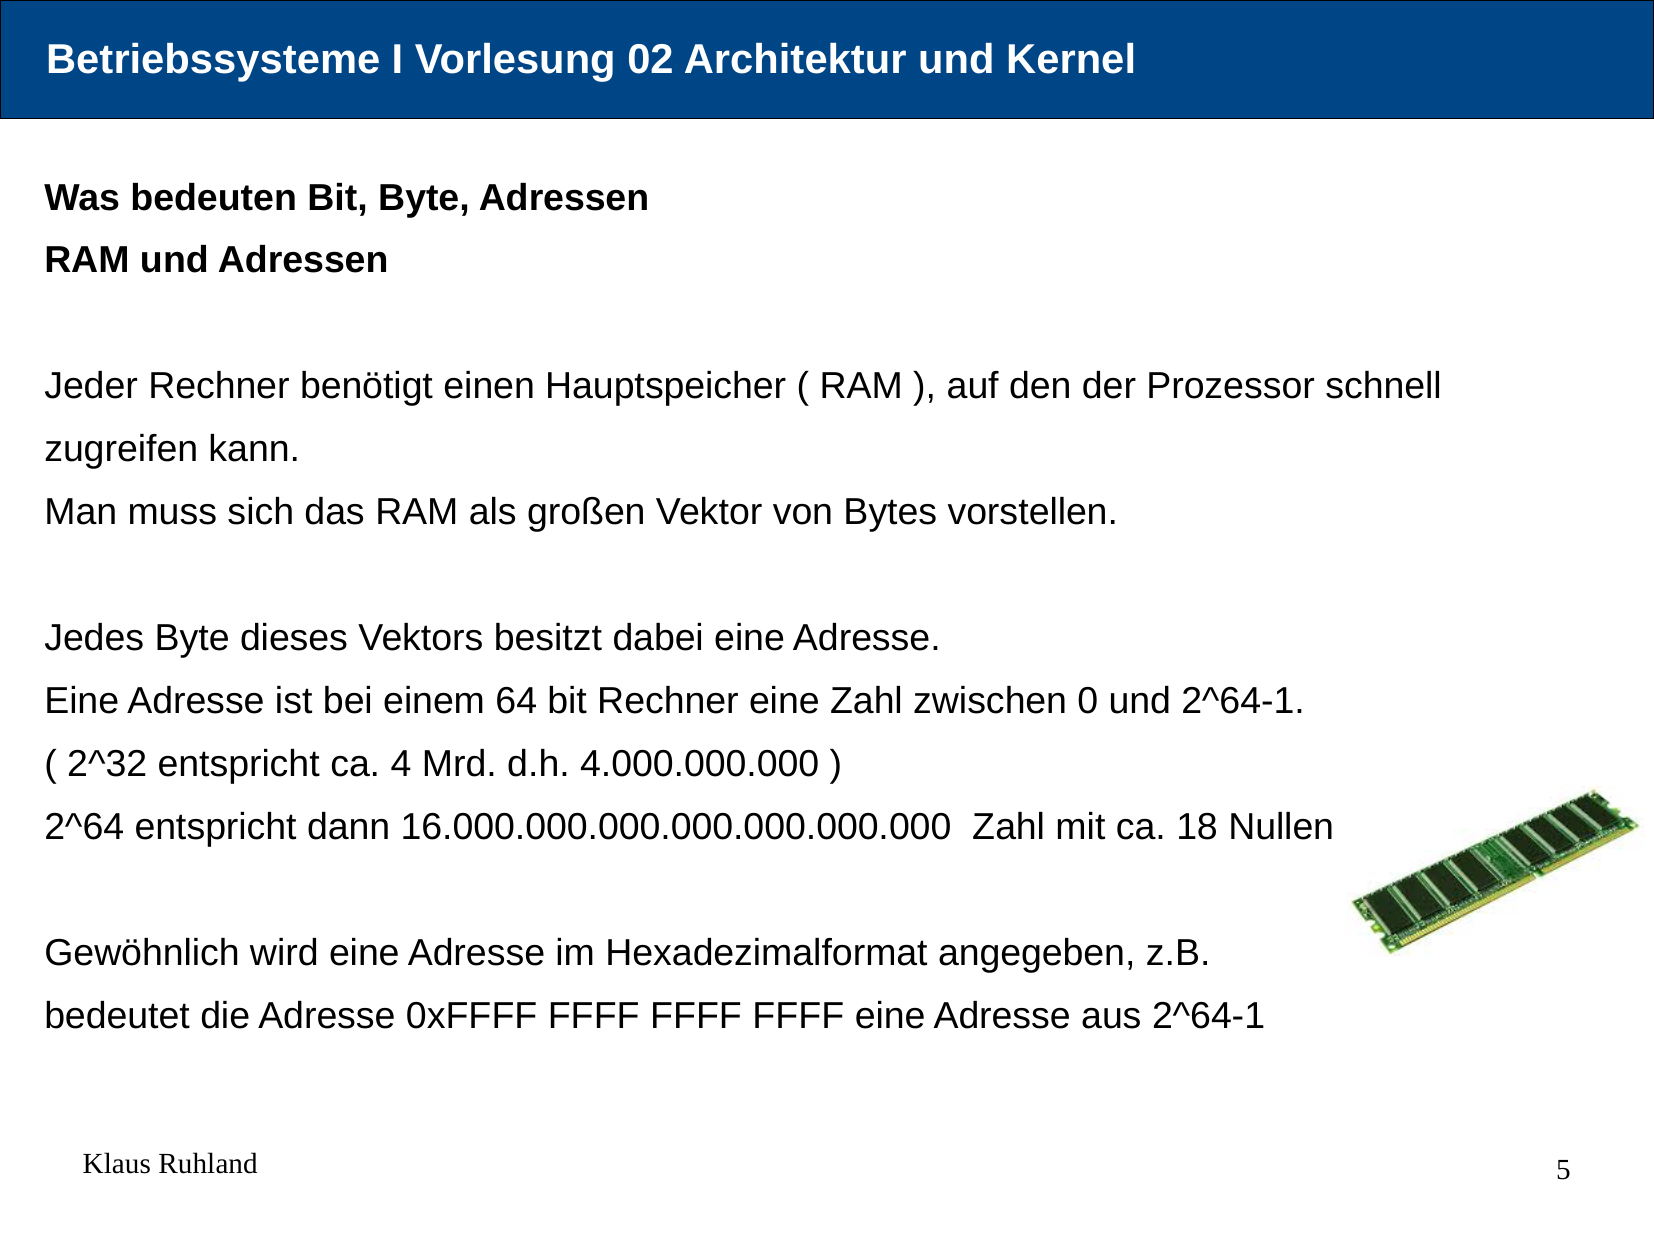

Was bedeuten Bit, Byte, Adressen
RAM und Adressen
Jeder Rechner benötigt einen Hauptspeicher ( RAM ), auf den der Prozessor schnell zugreifen kann.
Man muss sich das RAM als großen Vektor von Bytes vorstellen.
Jedes Byte dieses Vektors besitzt dabei eine Adresse.
Eine Adresse ist bei einem 64 bit Rechner eine Zahl zwischen 0 und 2^64-1.
( 2^32 entspricht ca. 4 Mrd. d.h. 4.000.000.000 )
2^64 entspricht dann 16.000.000.000.000.000.000.000 Zahl mit ca. 18 Nullen
Gewöhnlich wird eine Adresse im Hexadezimalformat angegeben, z.B.
bedeutet die Adresse 0xFFFF FFFF FFFF FFFF eine Adresse aus 2^64-1
5